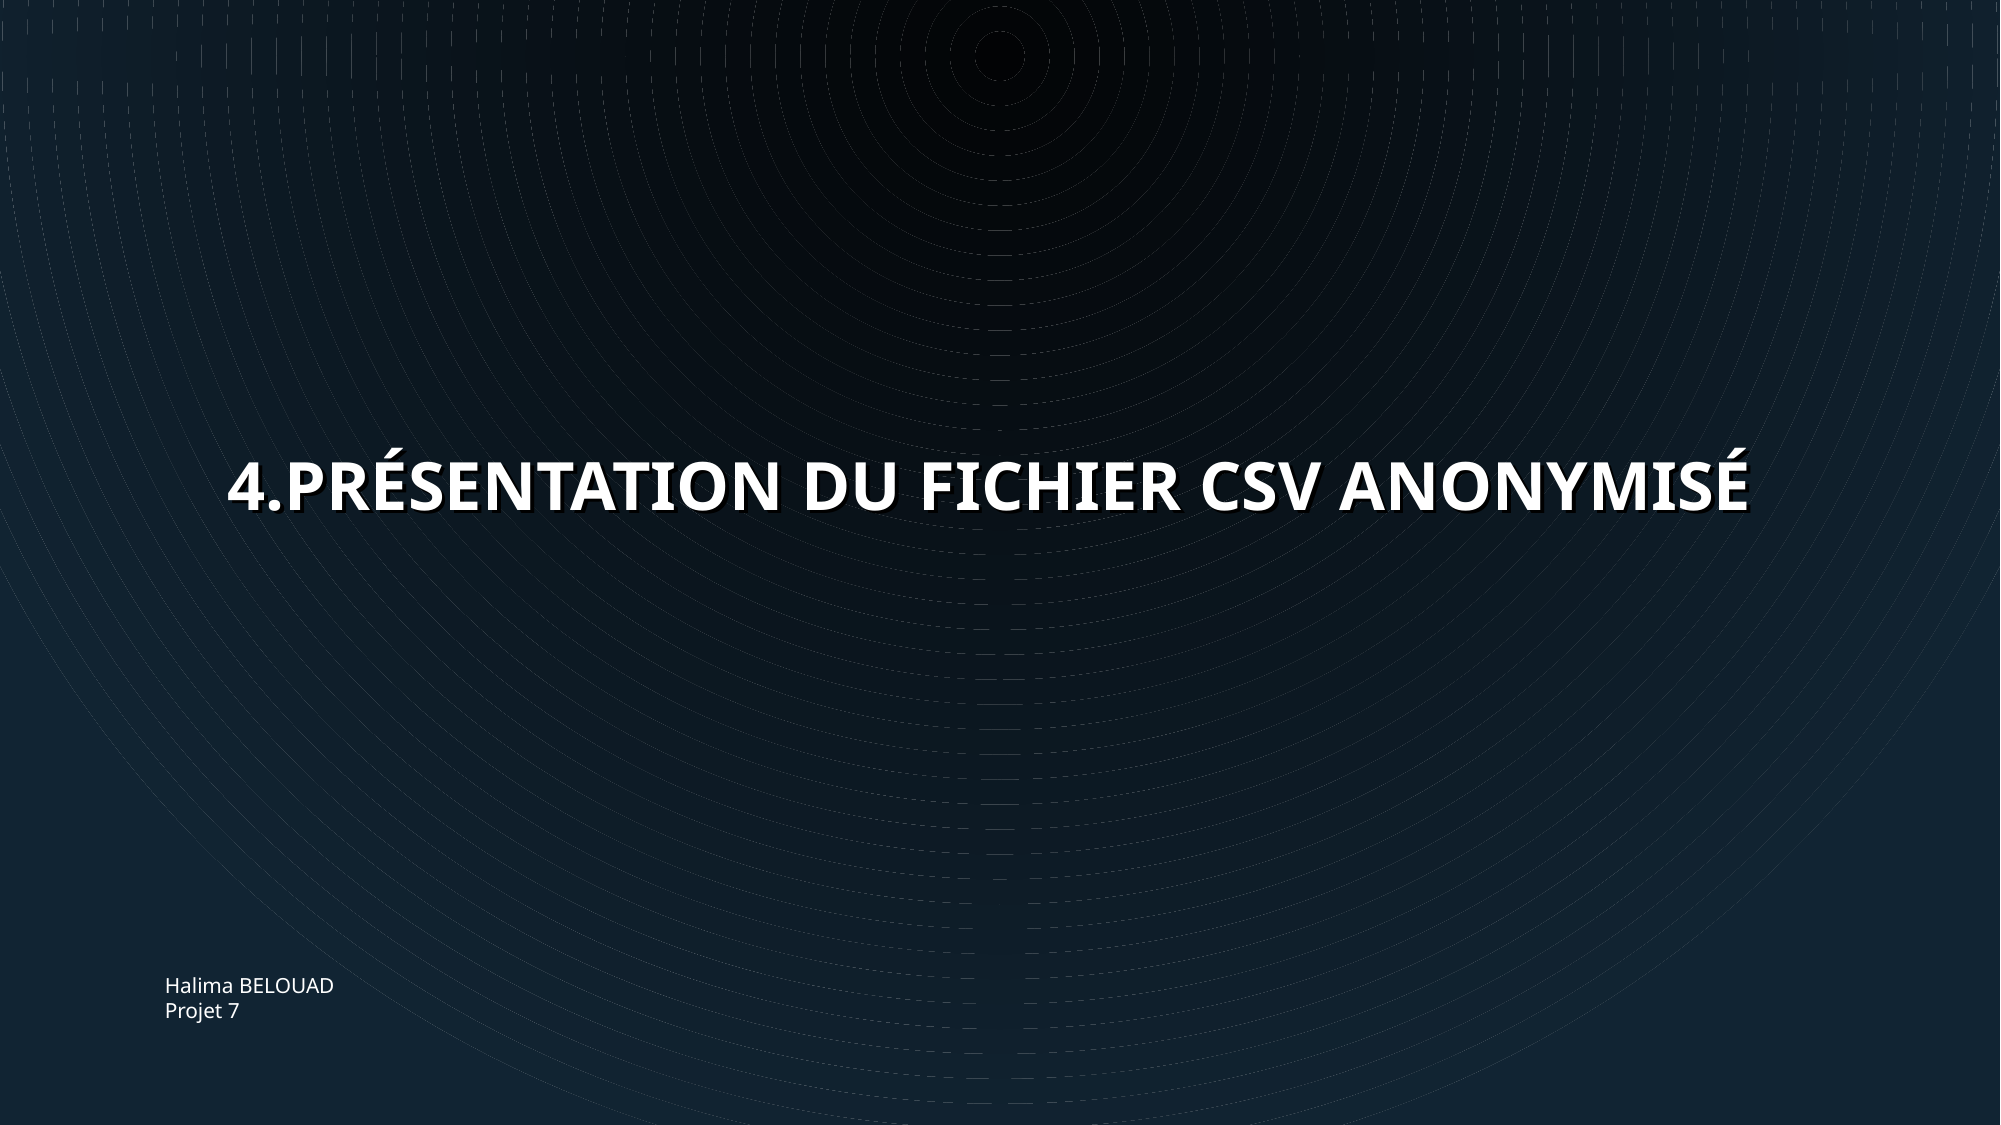

# 4.pRÉsentation du fichier csv anonymisé
Halima BELOUAD
Projet 7